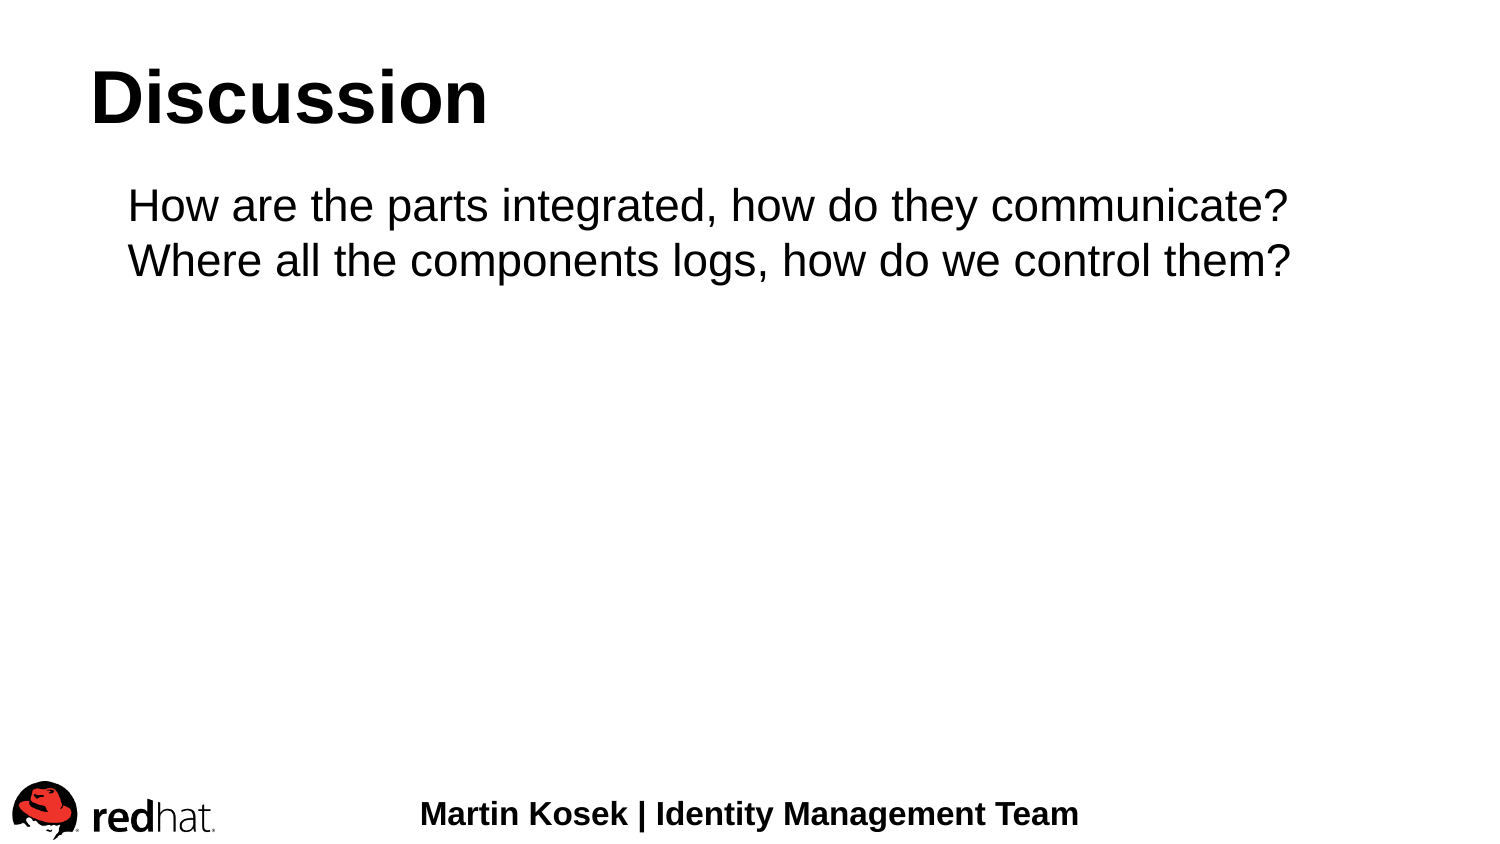

# Discussion
How are the parts integrated, how do they communicate?
Where all the components logs, how do we control them?